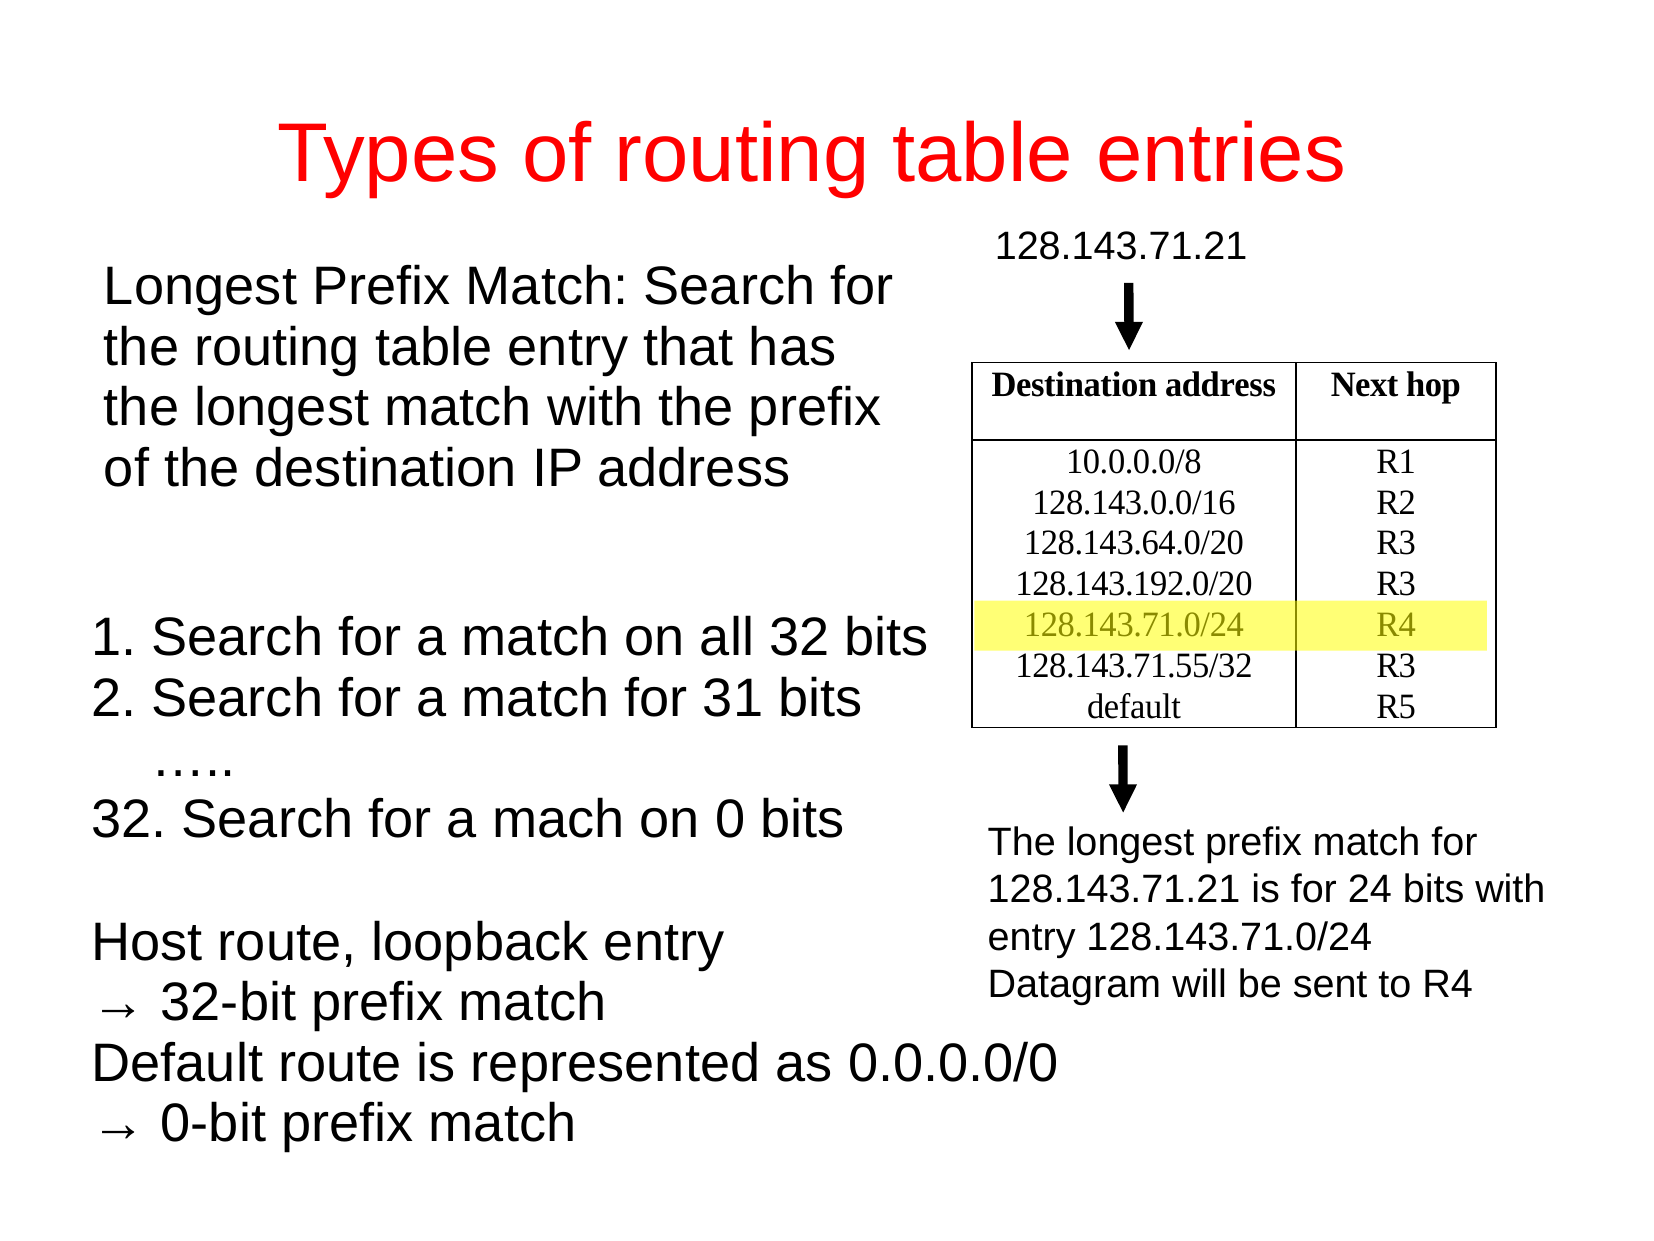

# Types of routing table entries
128.143.71.21
Longest Prefix Match: Search for the routing table entry that has the longest match with the prefix of the destination IP address
1. Search for a match on all 32 bits
2. Search for a match for 31 bits
 …..
32. Search for a mach on 0 bits
The longest prefix match for 128.143.71.21 is for 24 bits with entry 128.143.71.0/24
Datagram will be sent to R4
Host route, loopback entry
→ 32-bit prefix match
Default route is represented as 0.0.0.0/0
→ 0-bit prefix match